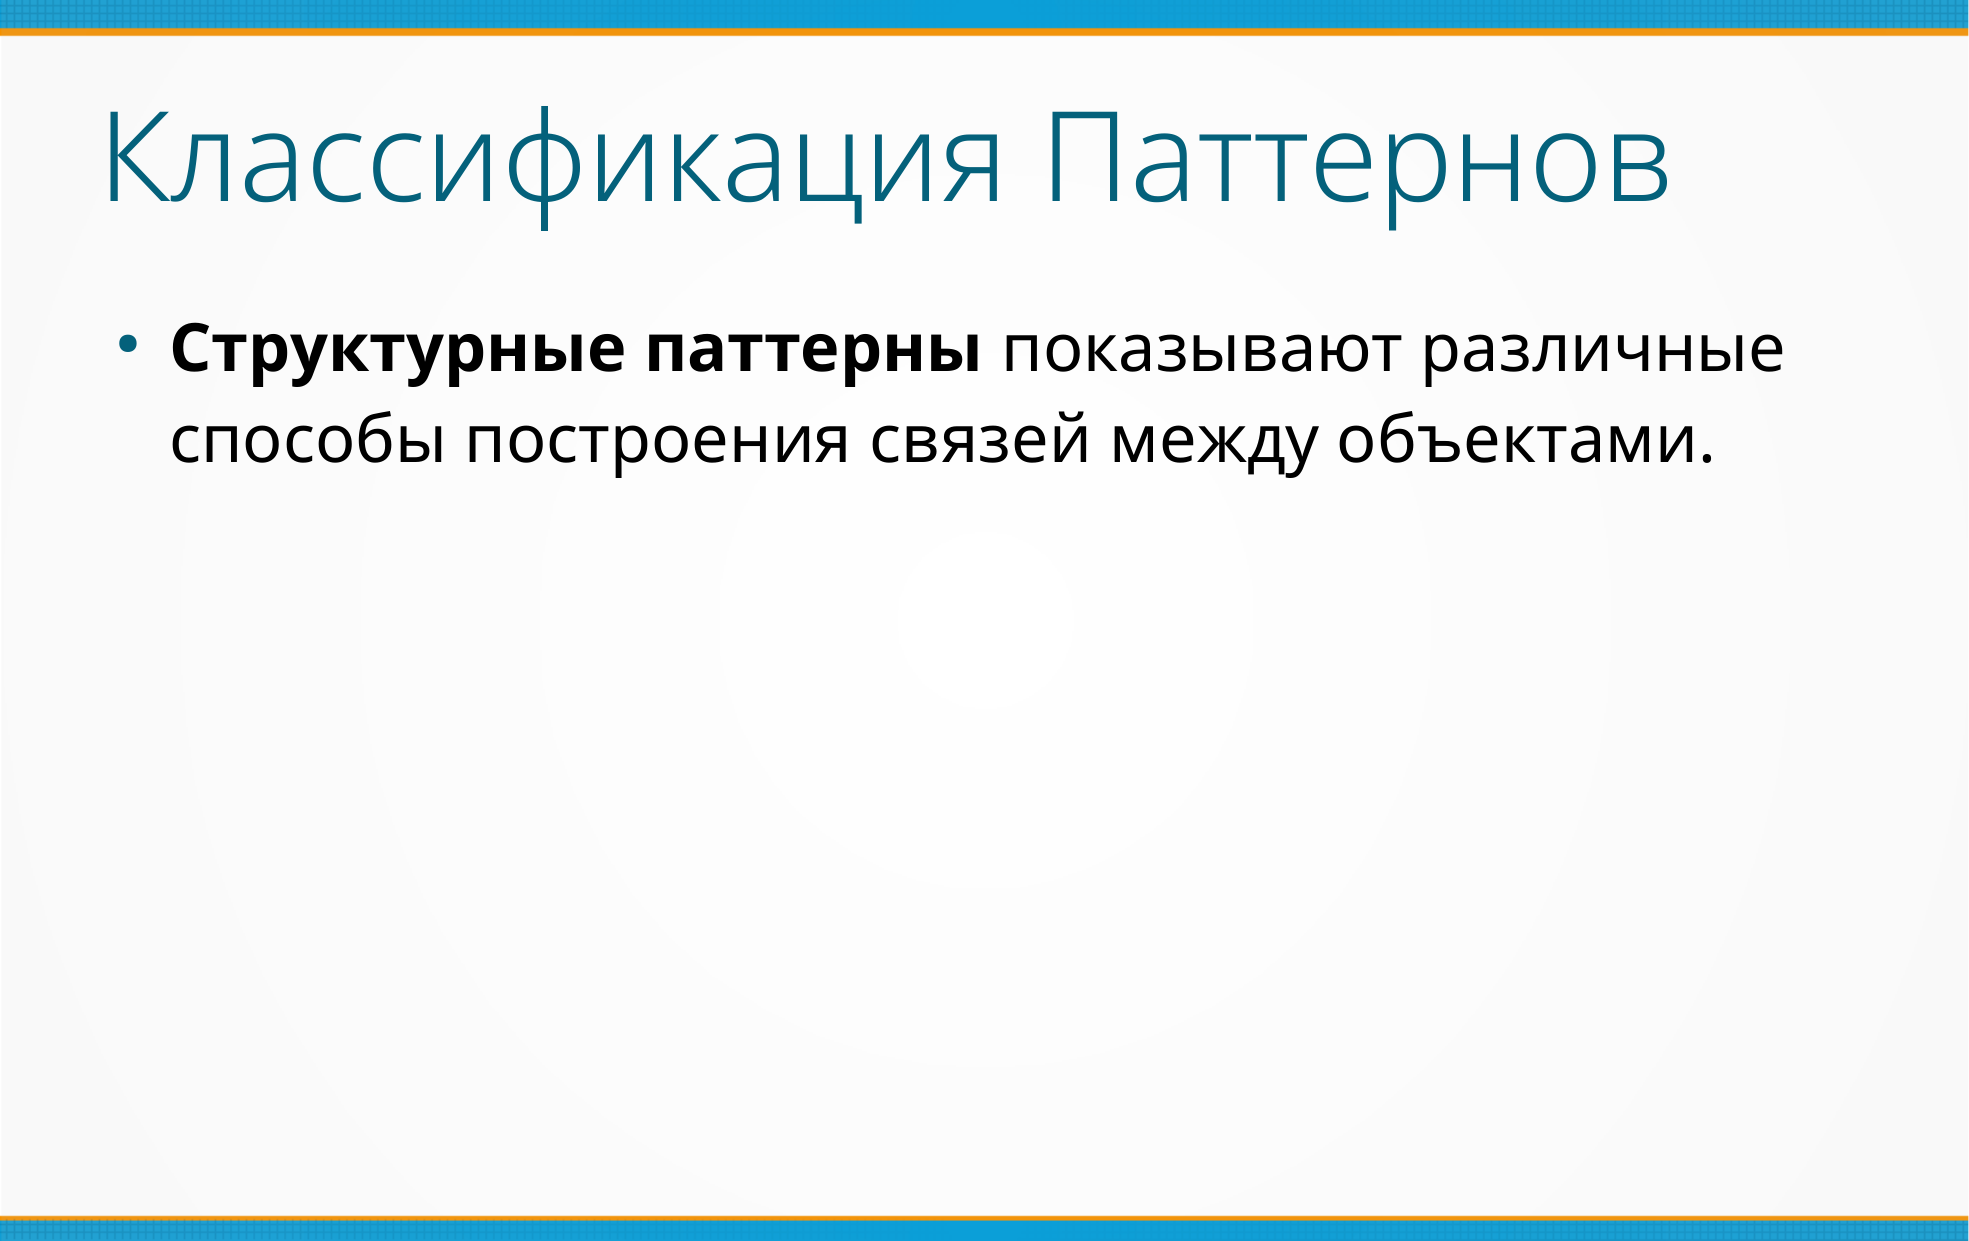

# Классификация Паттернов
Структурные паттерны показывают различные способы построения связей между объектами.